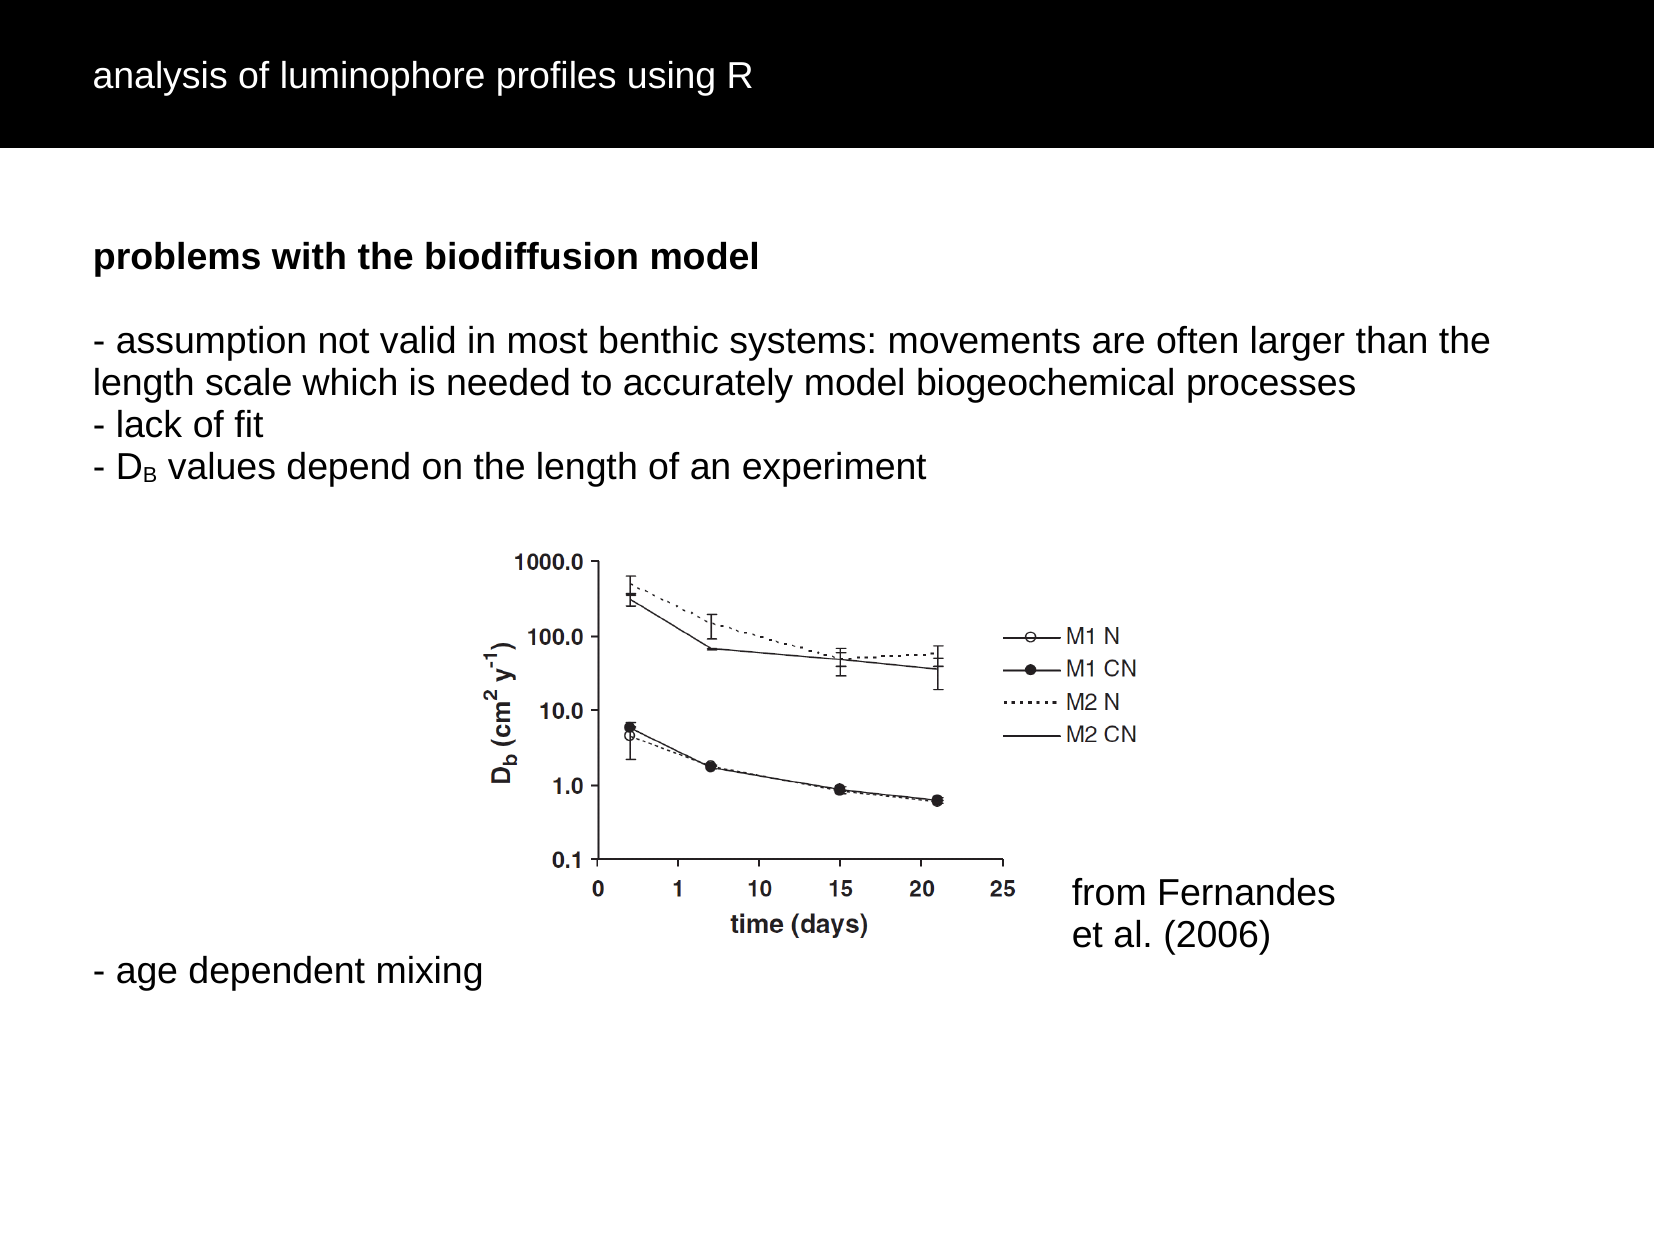

analysis of luminophore profiles using R
problems with the biodiffusion model
- assumption not valid in most benthic systems: movements are often larger than the
length scale which is needed to accurately model biogeochemical processes
- lack of fit
- DB values depend on the length of an experiment
- age dependent mixing
from Fernandes
et al. (2006)